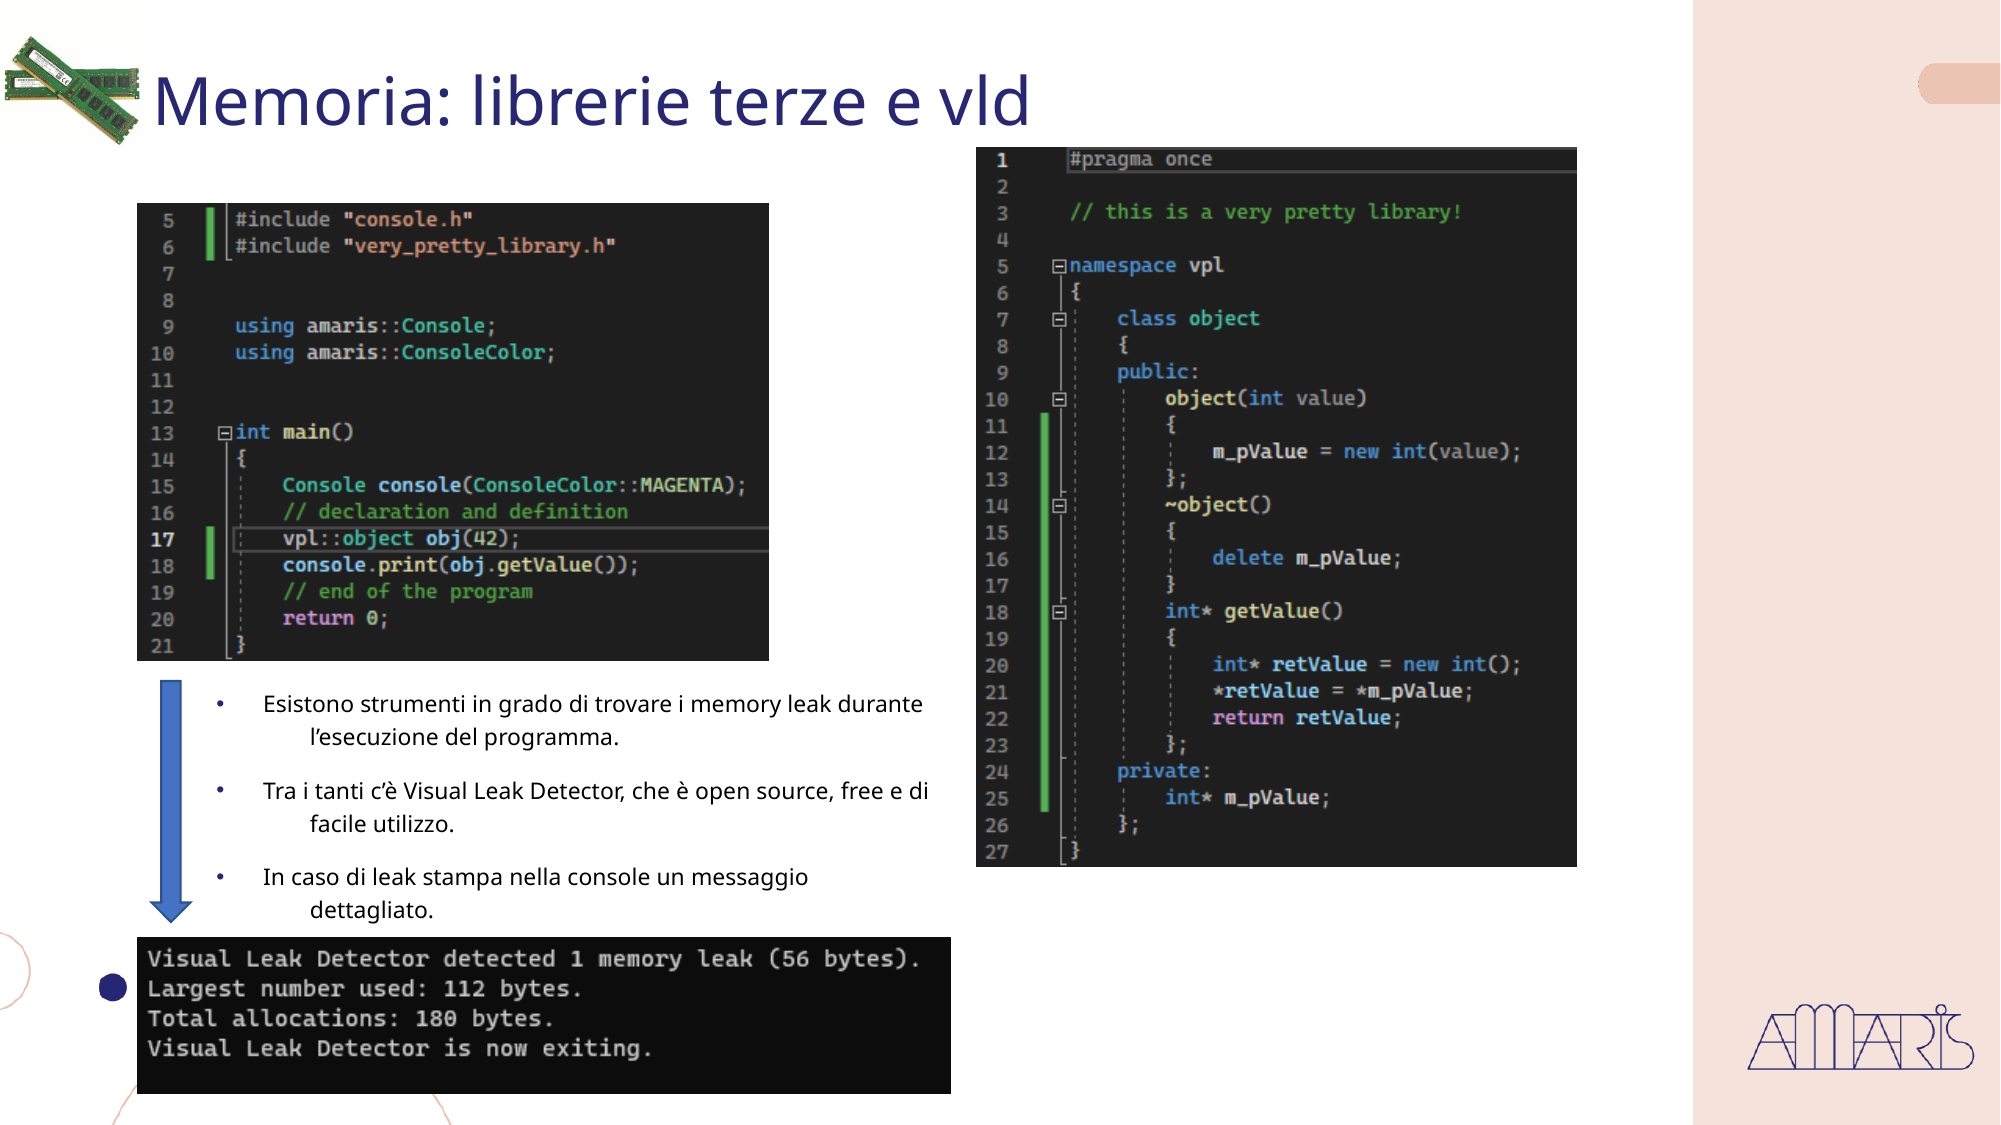

# Memoria: librerie terze e vld
Esistono strumenti in grado di trovare i memory leak durante l’esecuzione del programma.
Tra i tanti c’è Visual Leak Detector, che è open source, free e di facile utilizzo.
In caso di leak stampa nella console un messaggio dettagliato.